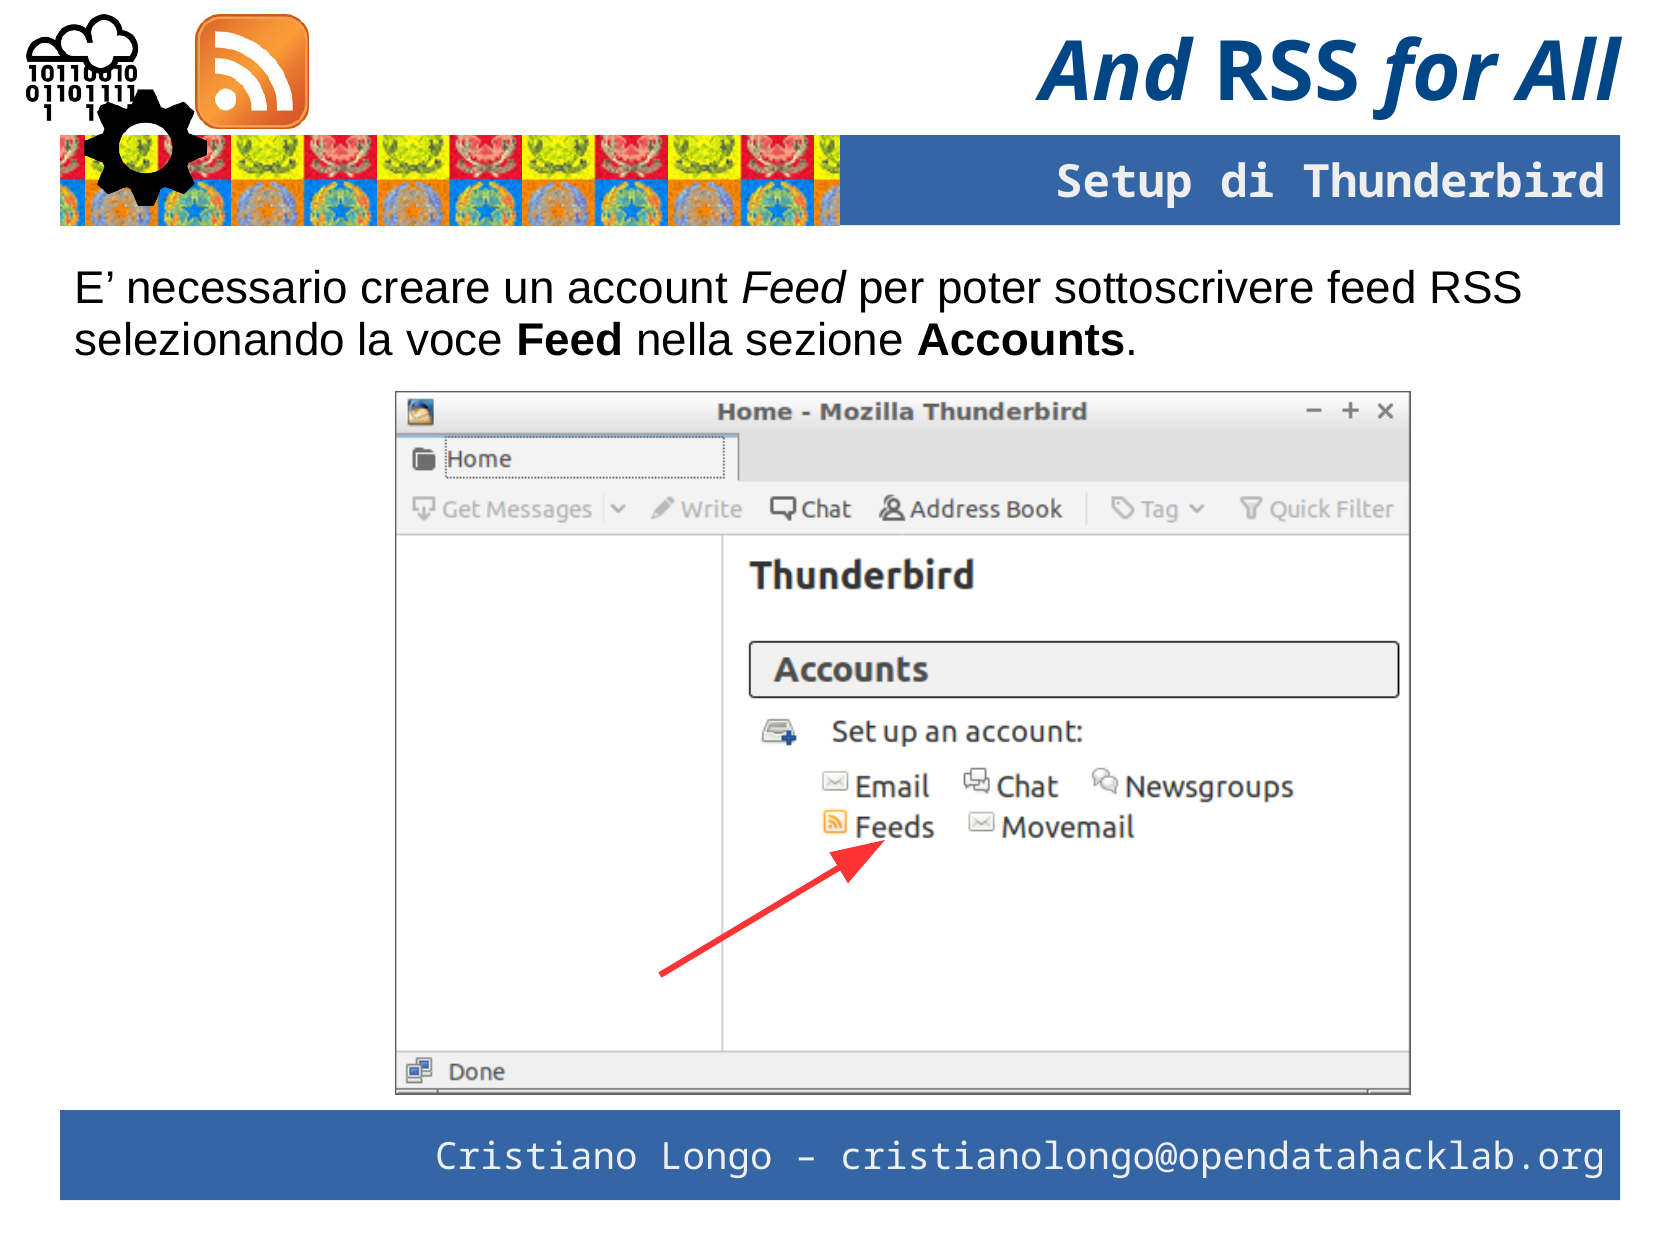

And RSS for All
Setup di Thunderbird
E’ necessario creare un account Feed per poter sottoscrivere feed RSS selezionando la voce Feed nella sezione Accounts.
Cristiano Longo – cristianolongo@opendatahacklab.org